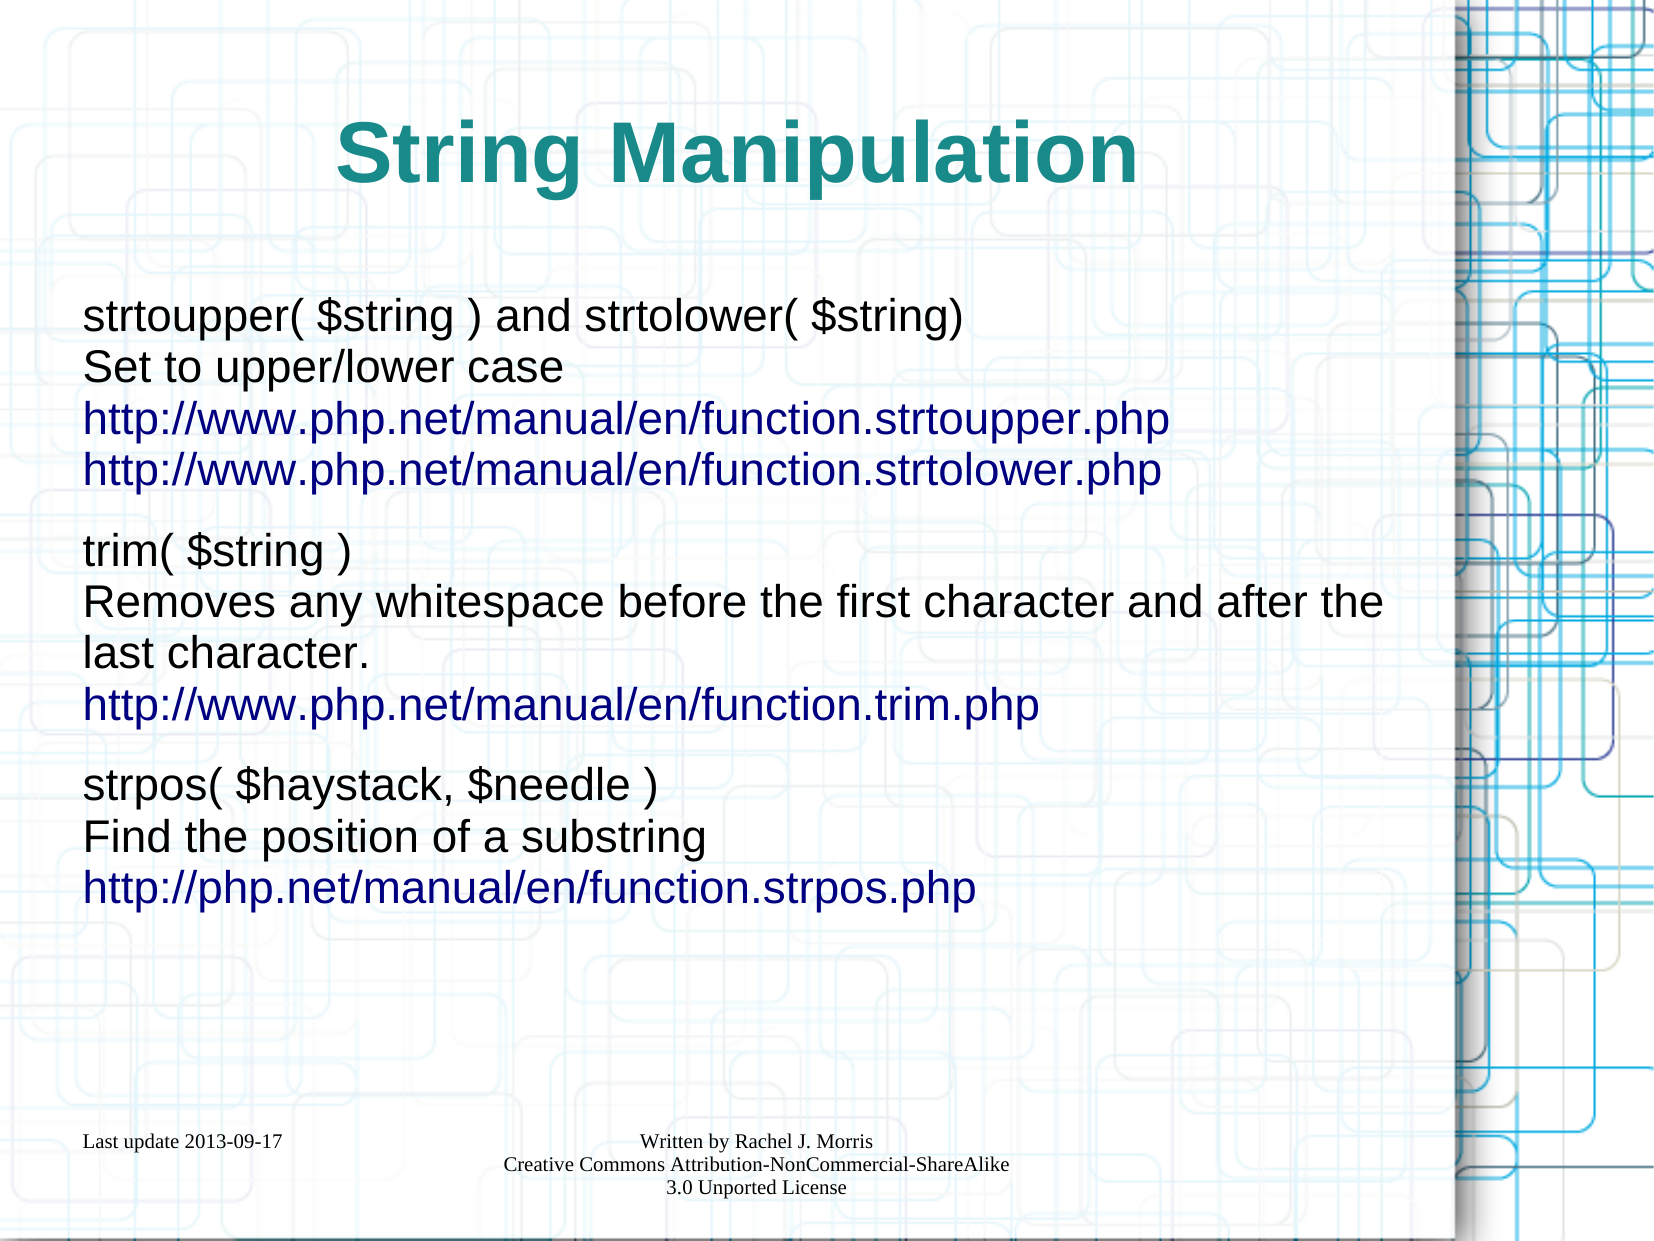

# String Manipulation
strtoupper( $string ) and strtolower( $string)
Set to upper/lower case
http://www.php.net/manual/en/function.strtoupper.php
http://www.php.net/manual/en/function.strtolower.php
trim( $string )
Removes any whitespace before the first character and after the last character.
http://www.php.net/manual/en/function.trim.php
strpos( $haystack, $needle )
Find the position of a substring
http://php.net/manual/en/function.strpos.php